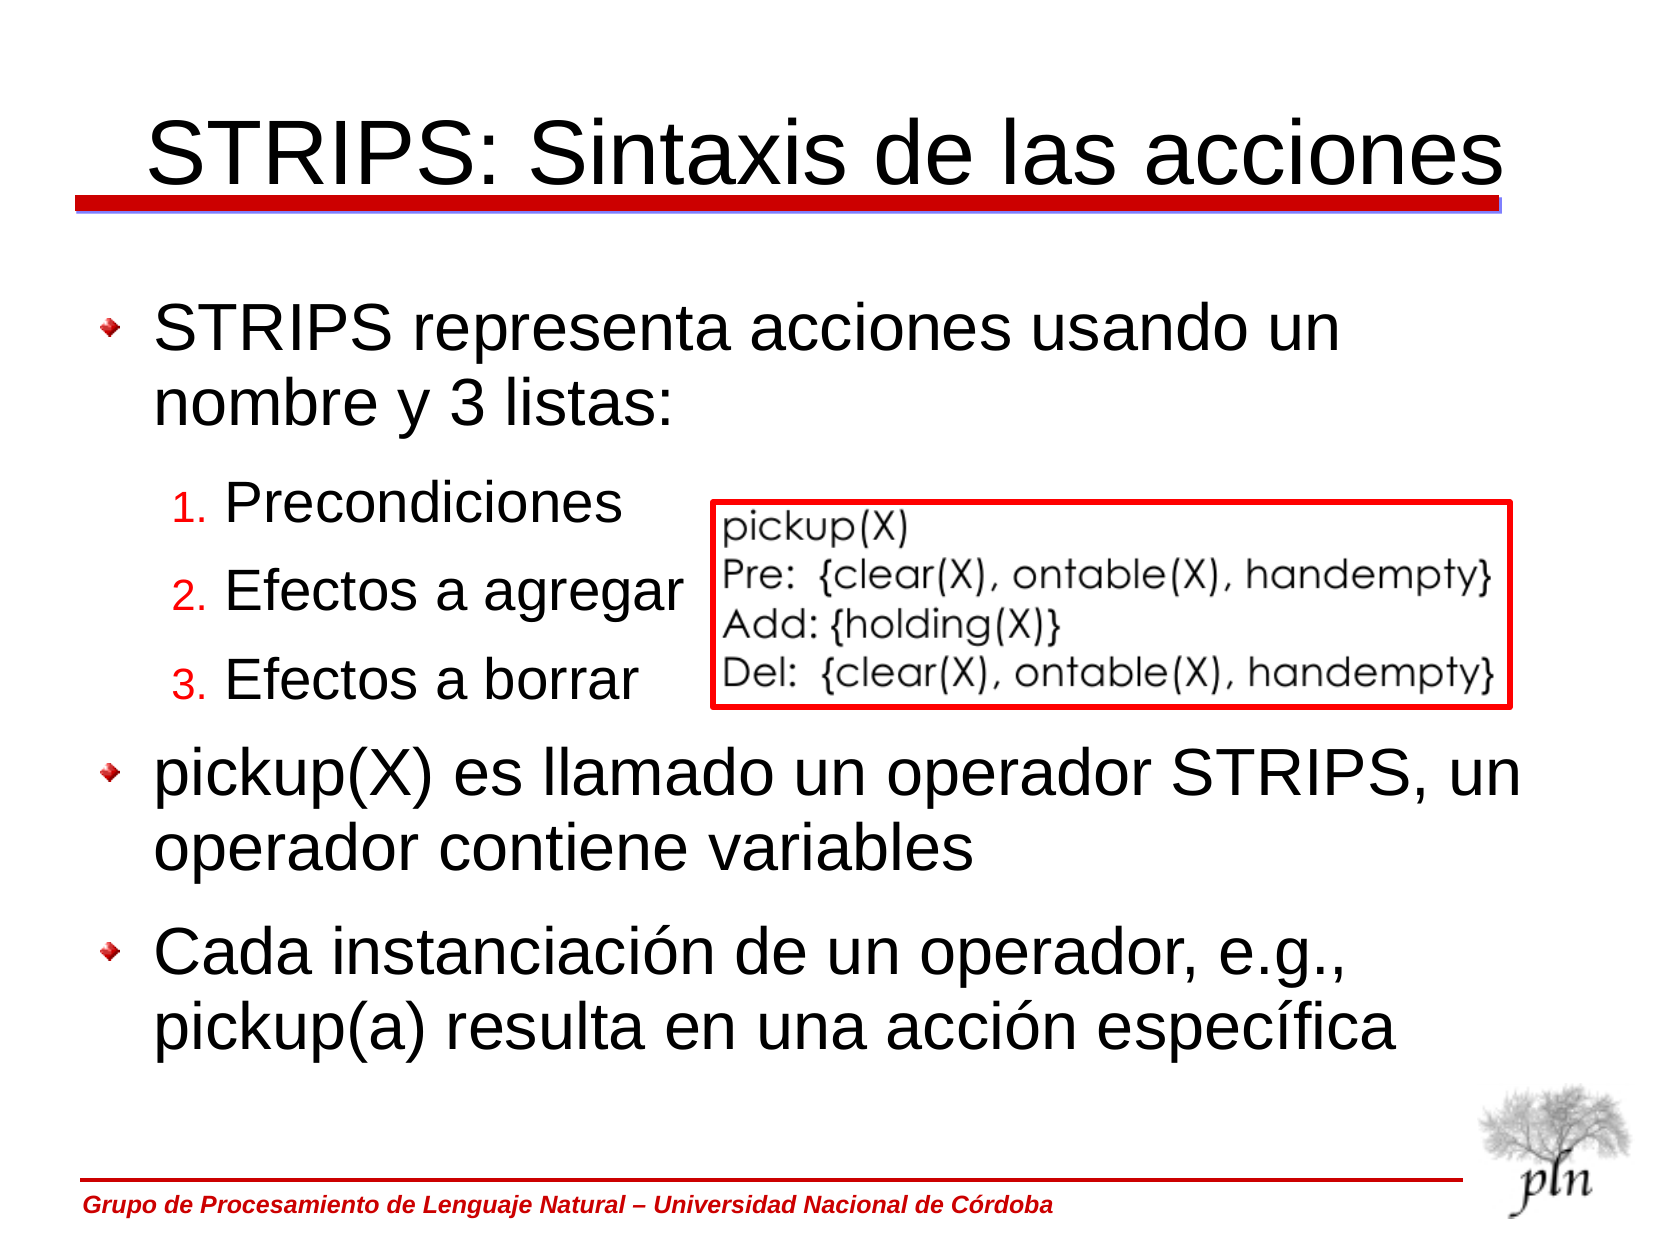

# STRIPS: Sintaxis de las acciones
STRIPS representa acciones usando un nombre y 3 listas:
Precondiciones
Efectos a agregar
Efectos a borrar
pickup(X) es llamado un operador STRIPS, un operador contiene variables
Cada instanciación de un operador, e.g., pickup(a) resulta en una acción específica